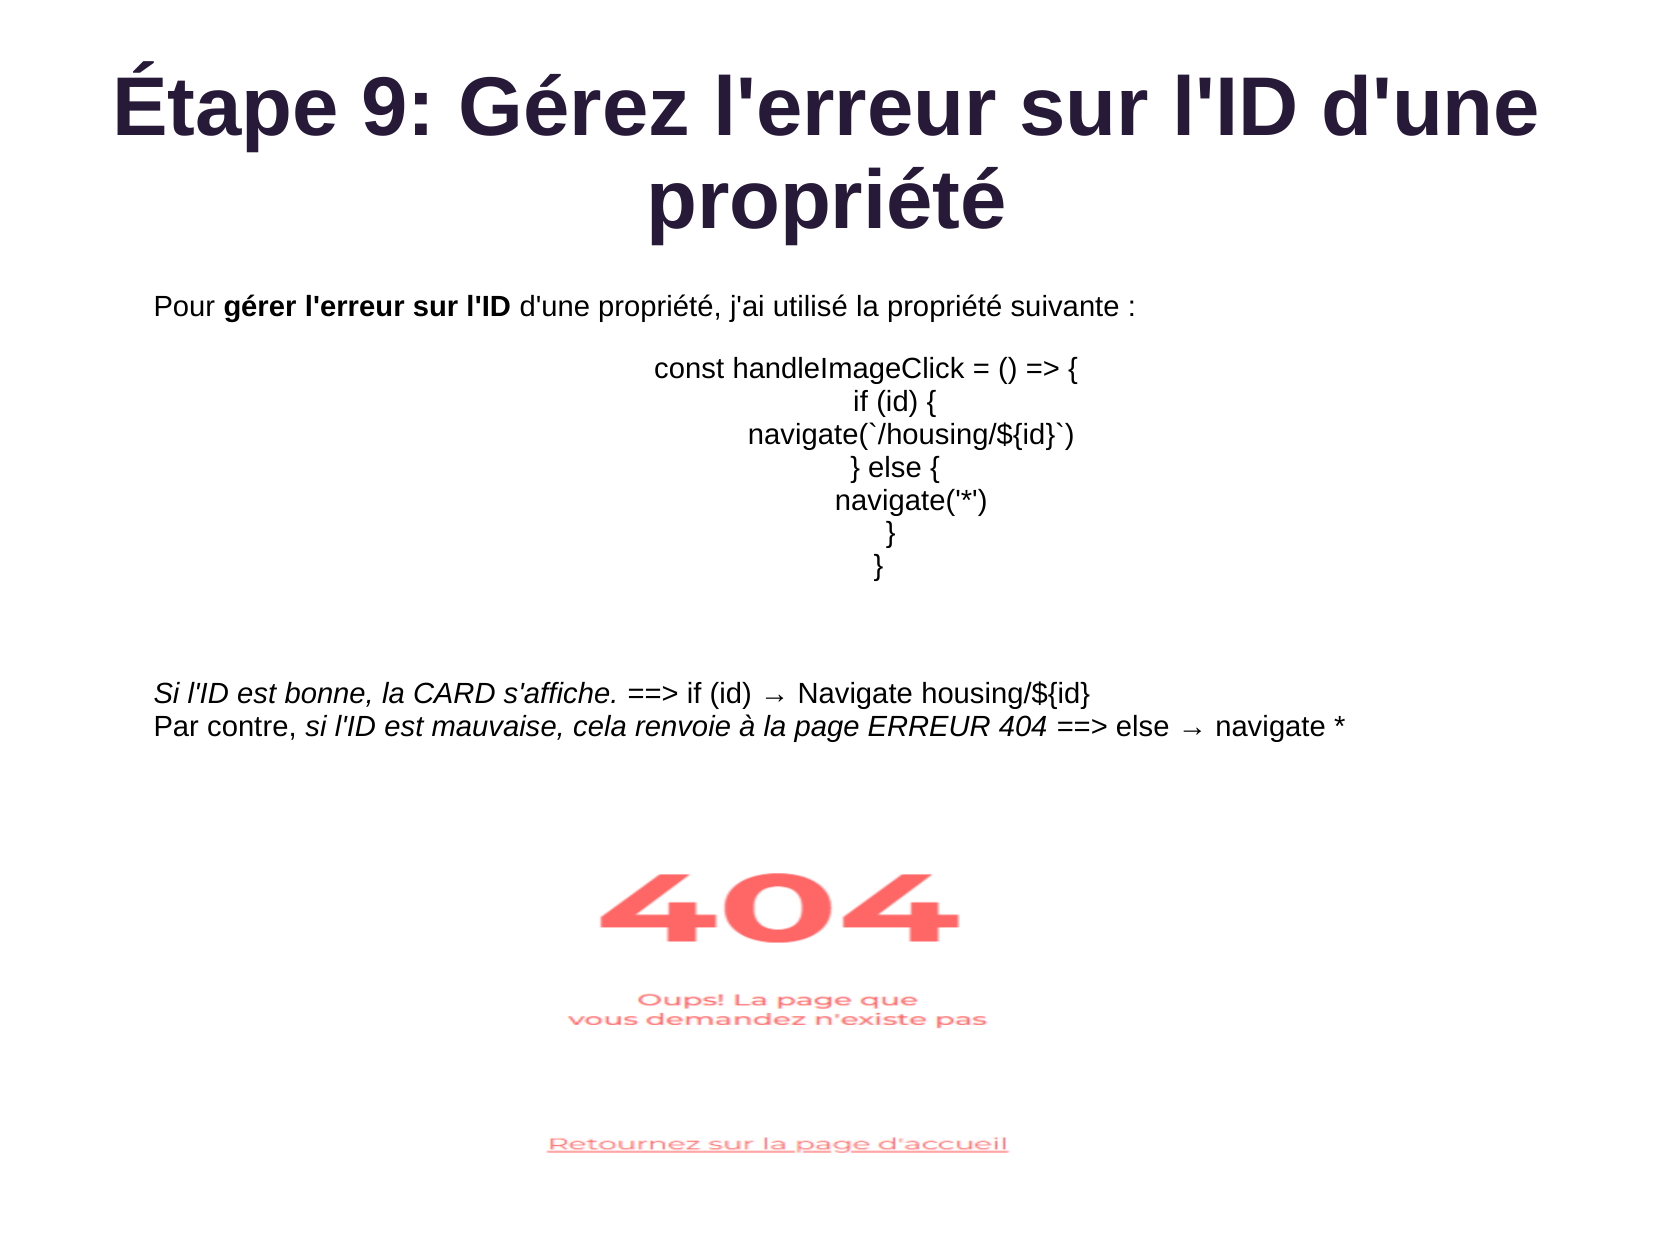

# Étape 9: Gérez l'erreur sur l'ID d'une propriété
Pour gérer l'erreur sur l'ID d'une propriété, j'ai utilisé la propriété suivante :
 const handleImageClick = () => {
 if (id) {
 navigate(`/housing/${id}`)
 } else {
 navigate('*')
 }
 }
Si l'ID est bonne, la CARD s'affiche. ==> if (id) → Navigate housing/${id}
Par contre, si l'ID est mauvaise, cela renvoie à la page ERREUR 404 ==> else → navigate *